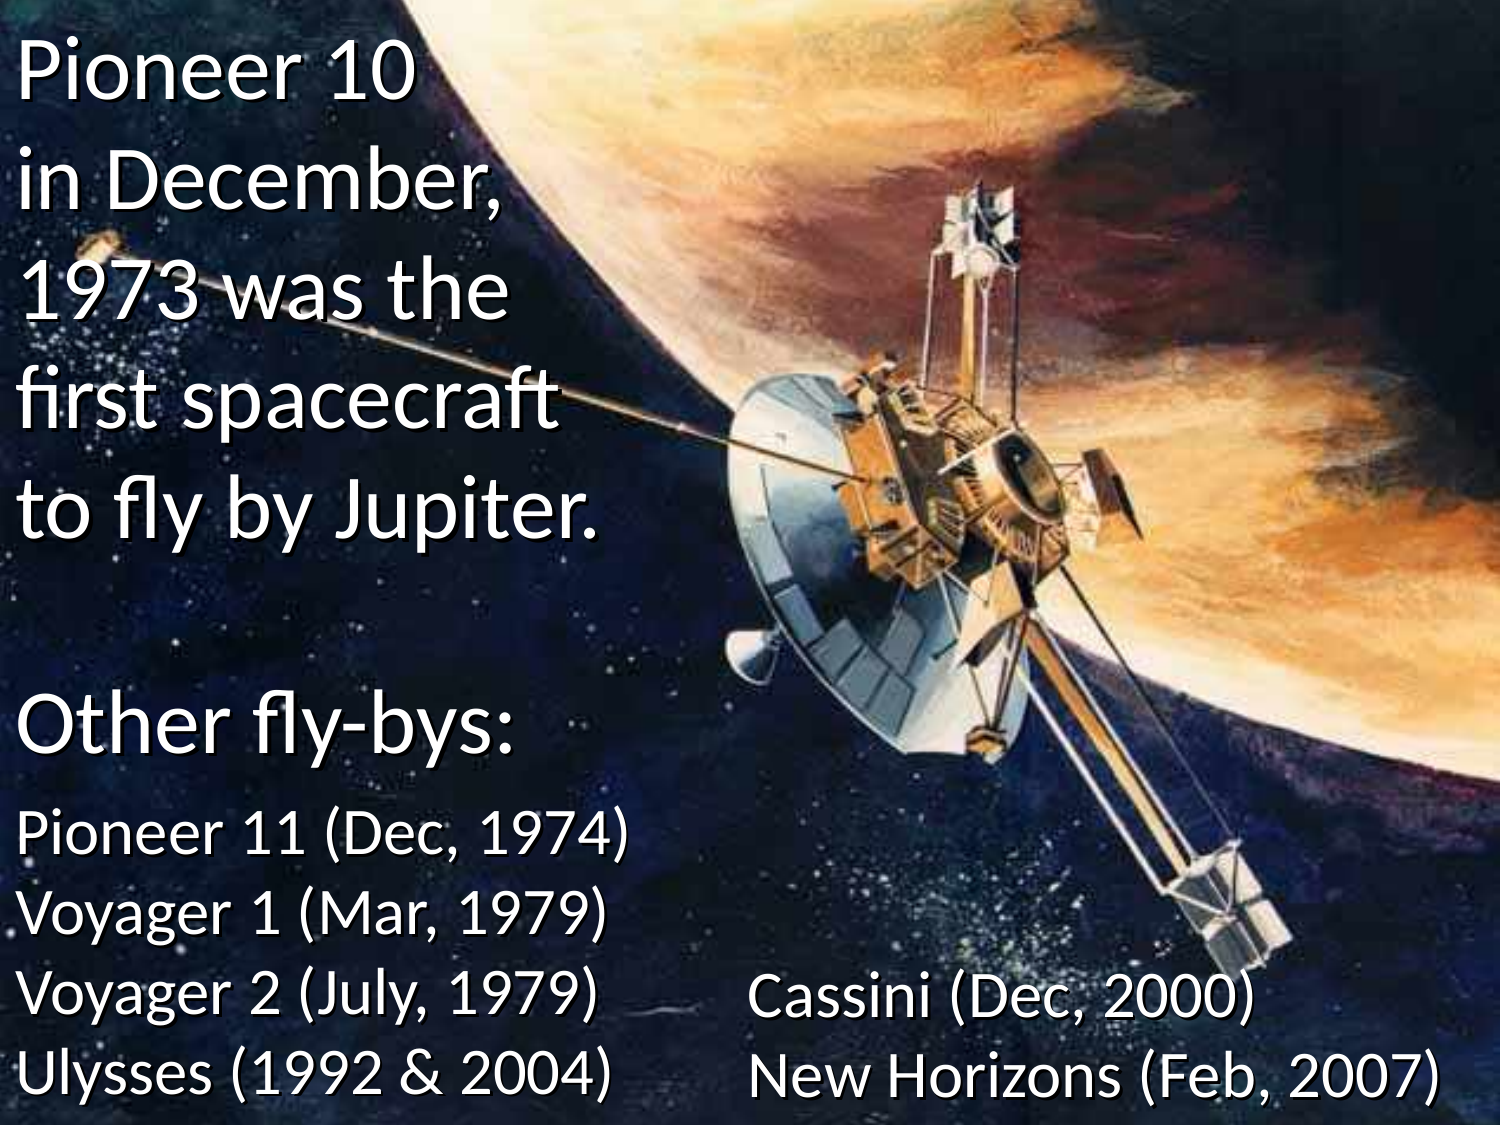

Pioneer 10
in December, 1973 was the first spacecraft to fly by Jupiter.
Other fly-bys:
Pioneer 11 (Dec, 1974)
Voyager 1 (Mar, 1979)
Voyager 2 (July, 1979)
Ulysses (1992 & 2004)
Cassini (Dec, 2000)
New Horizons (Feb, 2007)